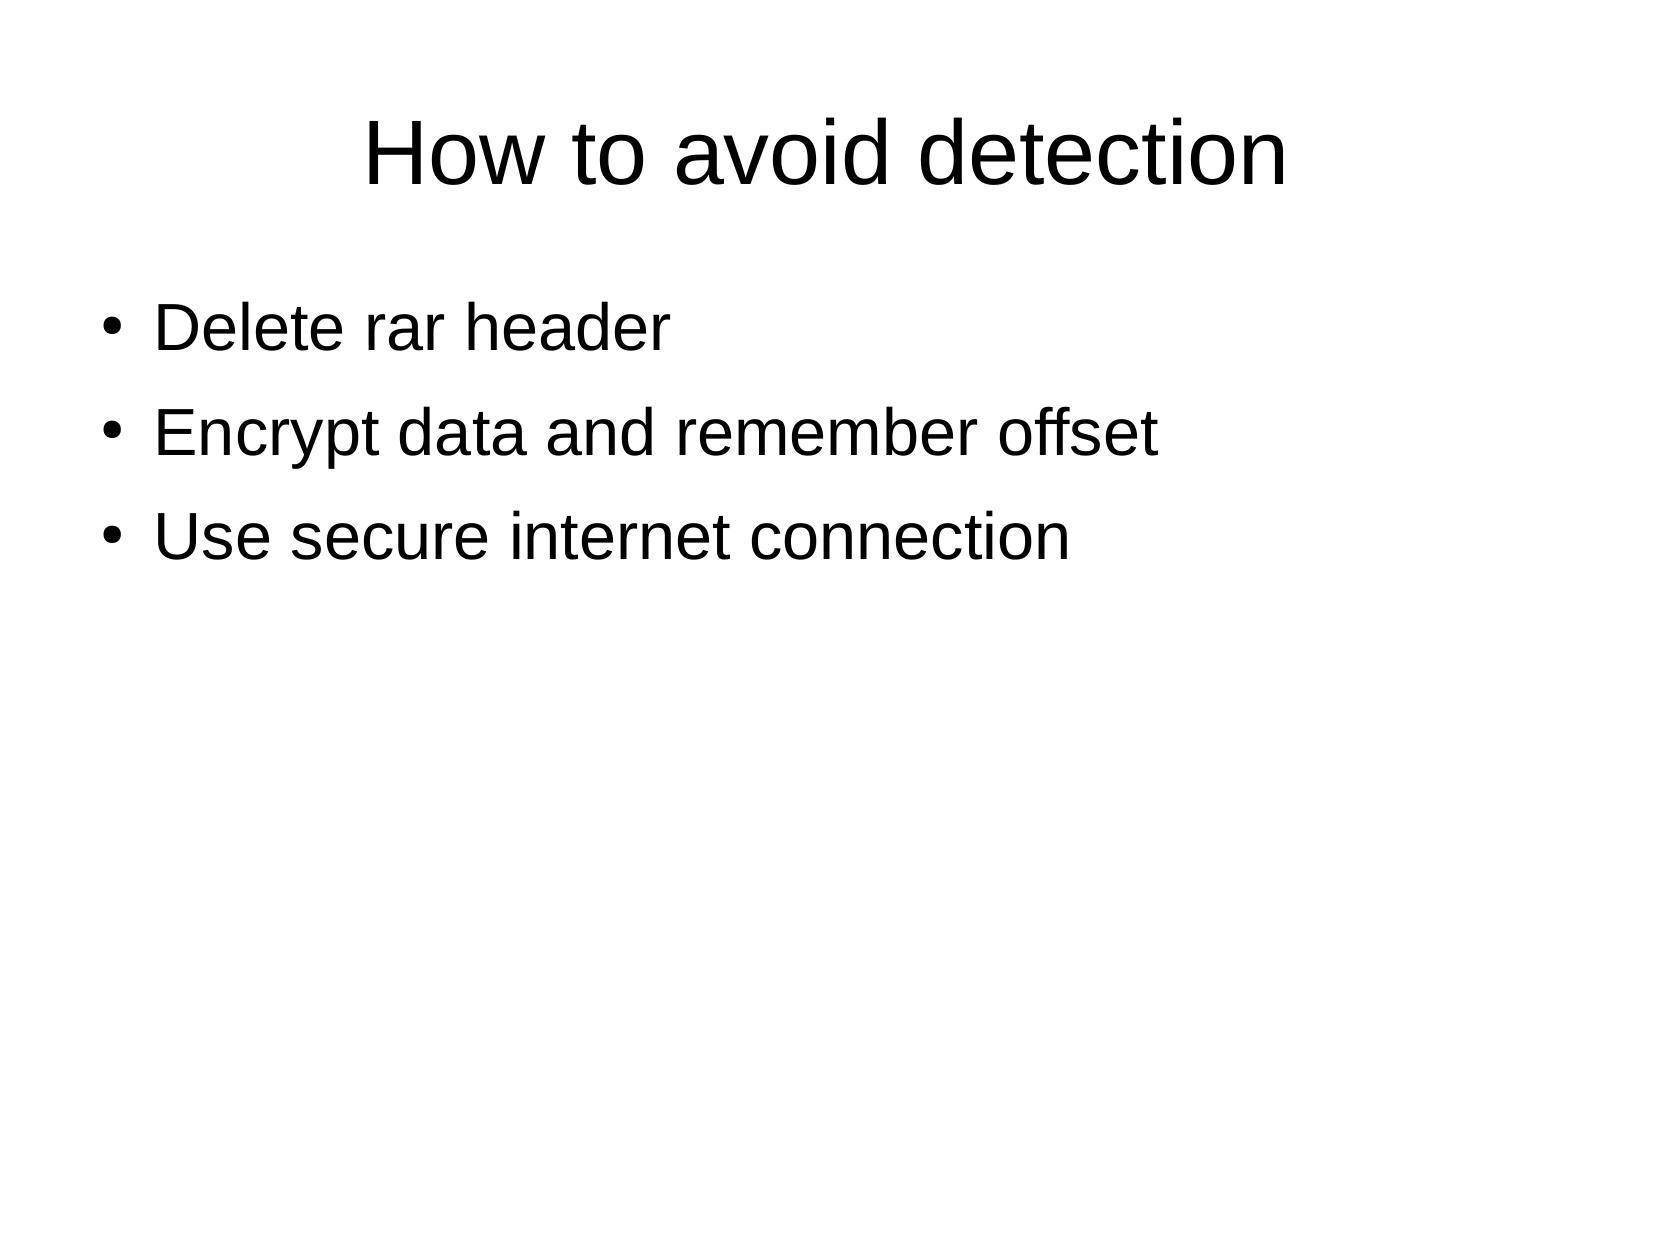

# How to avoid detection
Delete rar header
Encrypt data and remember offset
Use secure internet connection